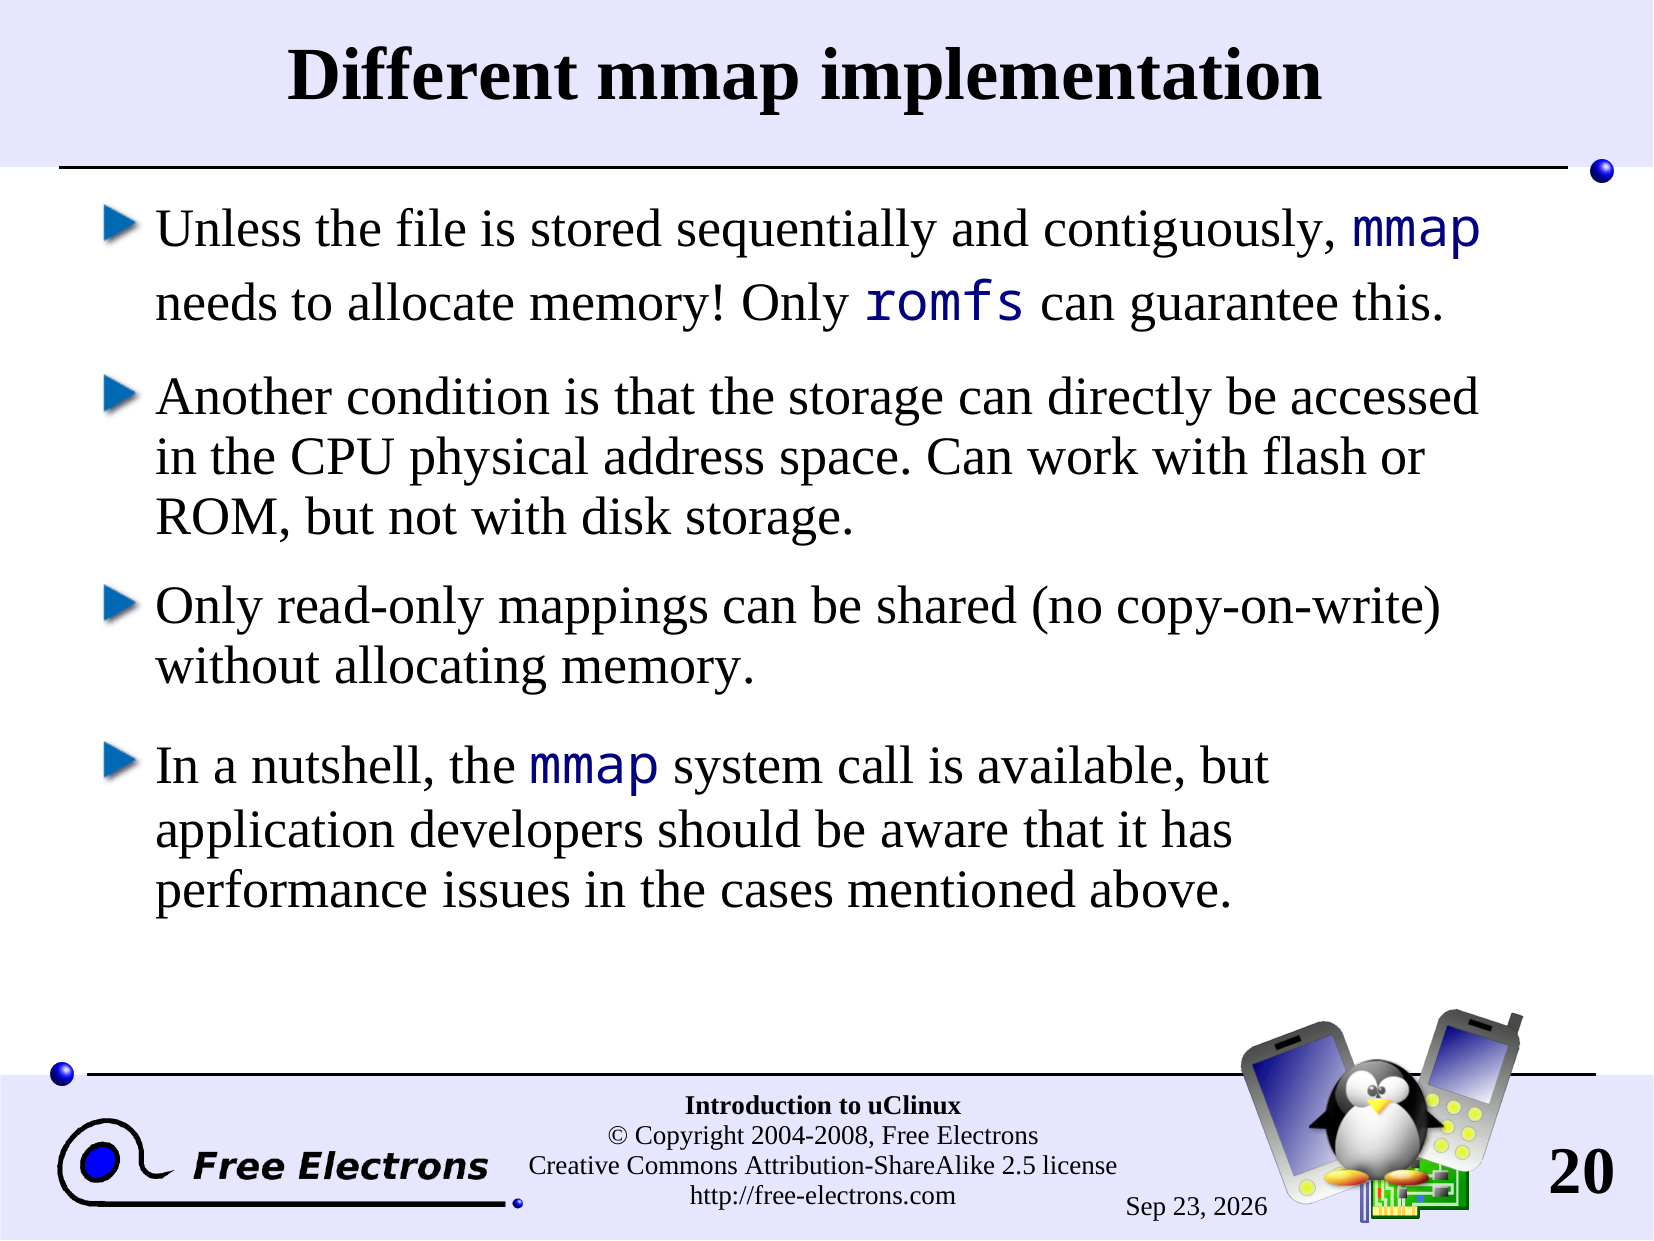

# Different mmap implementation
Unless the file is stored sequentially and contiguously, mmap needs to allocate memory! Only romfs can guarantee this.
Another condition is that the storage can directly be accessed in the CPU physical address space. Can work with flash or ROM, but not with disk storage.
Only read-only mappings can be shared (no copy-on-write)
without allocating memory.
In a nutshell, the mmap system call is available, but application developers should be aware that it has performance issues in the cases mentioned above.